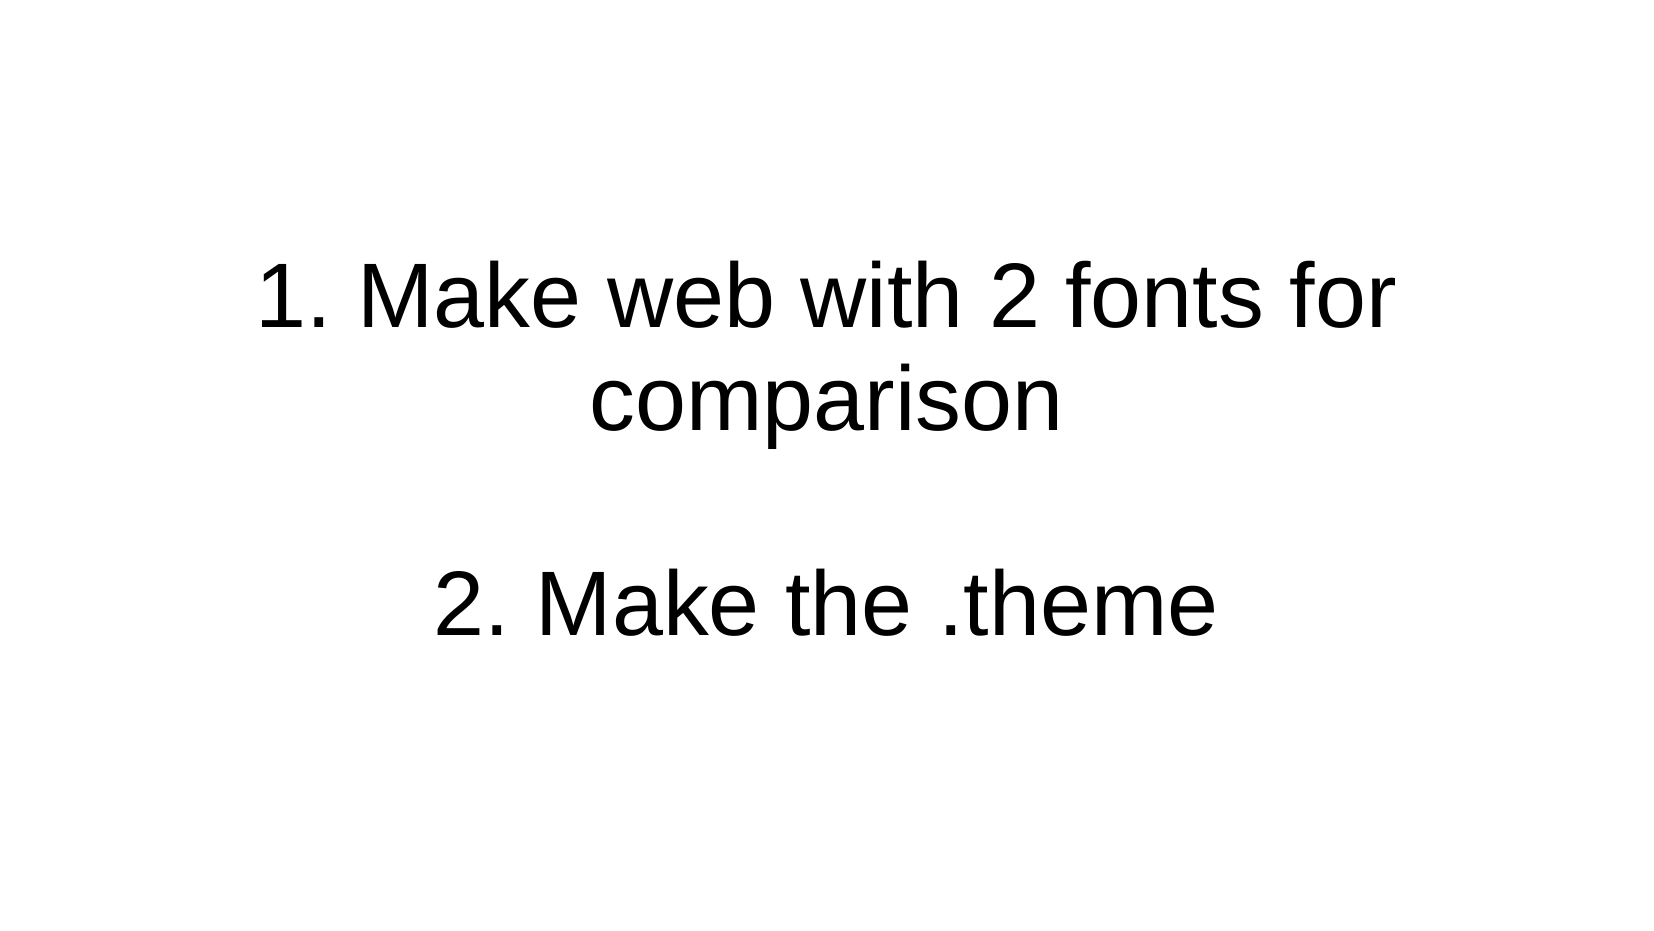

# 1. Make web with 2 fonts for comparison 2. Make the .theme